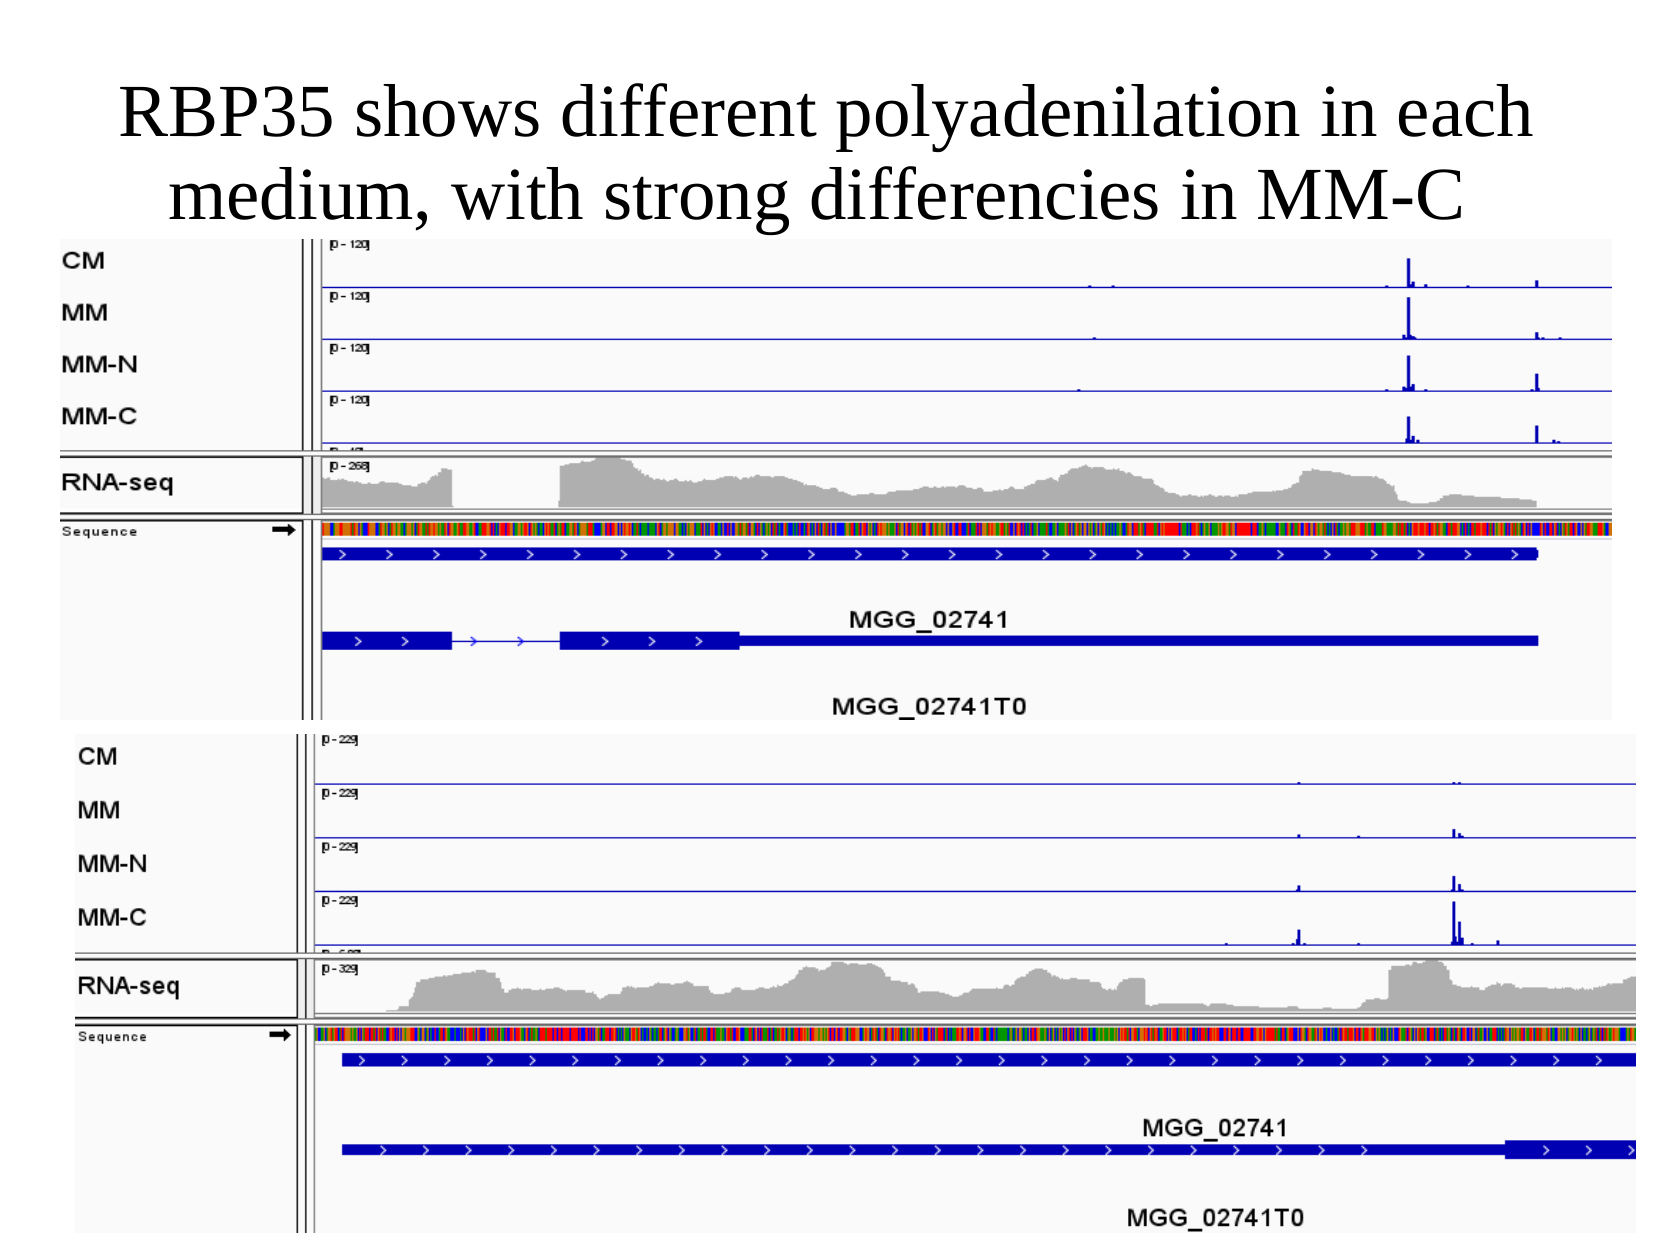

# RBP35 shows different polyadenilation in each medium, with strong differencies in MM-C